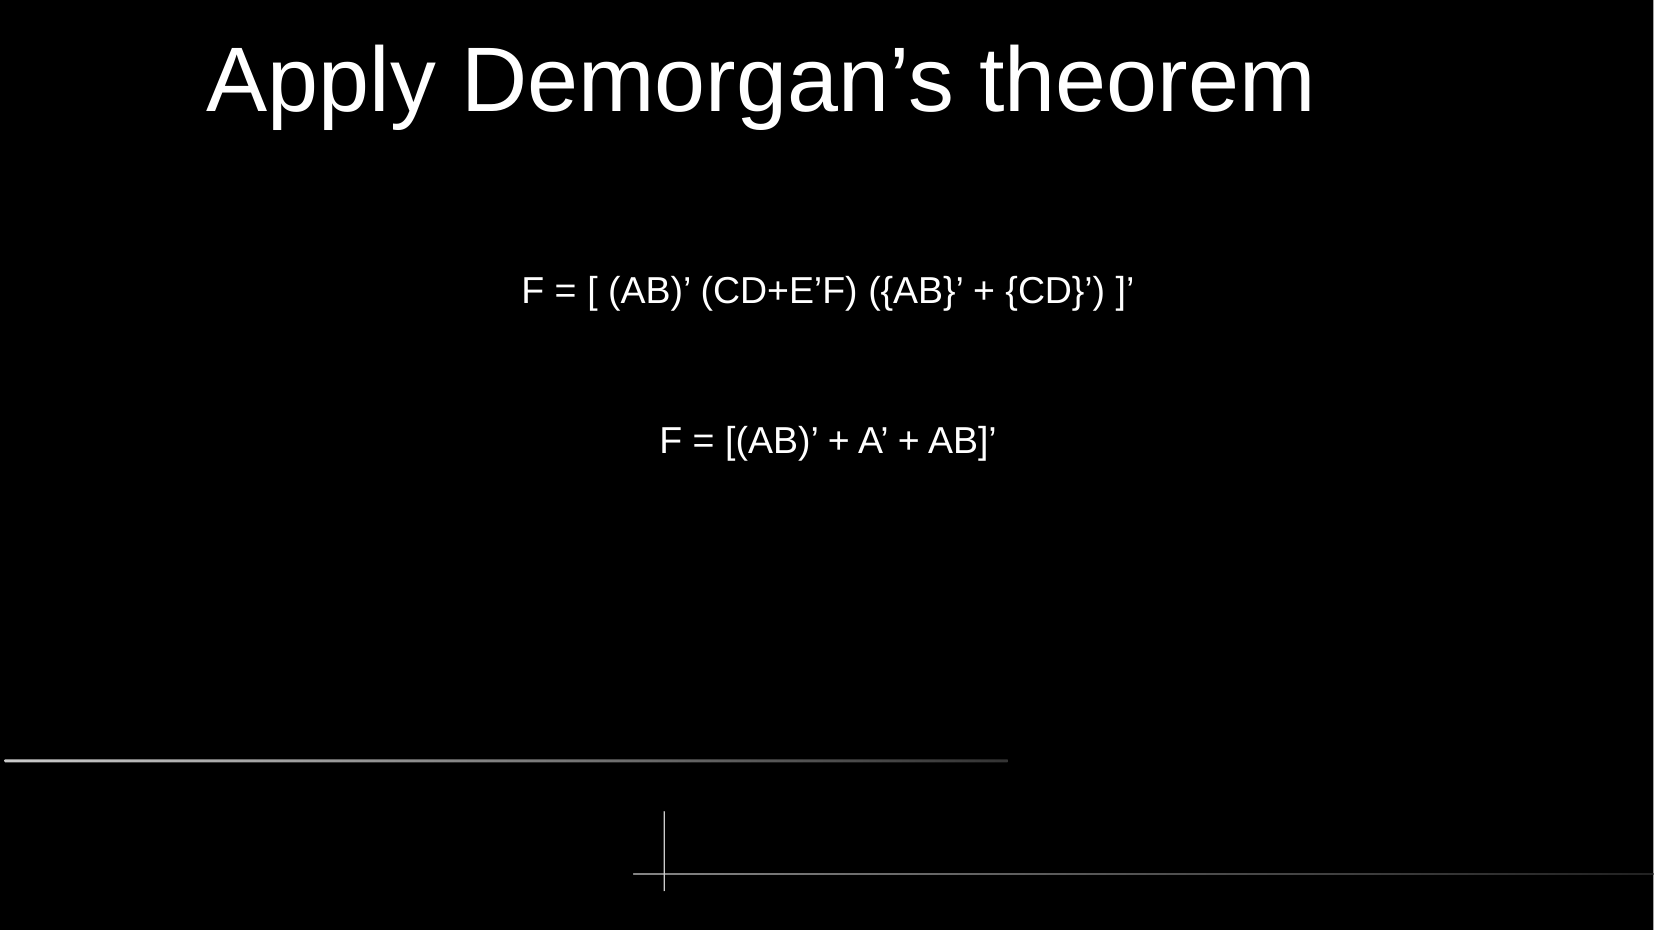

# Apply Demorgan’s theorem
F = [ (AB)’ (CD+E’F) ({AB}’ + {CD}’) ]’
F = [(AB)’ + A’ + AB]’